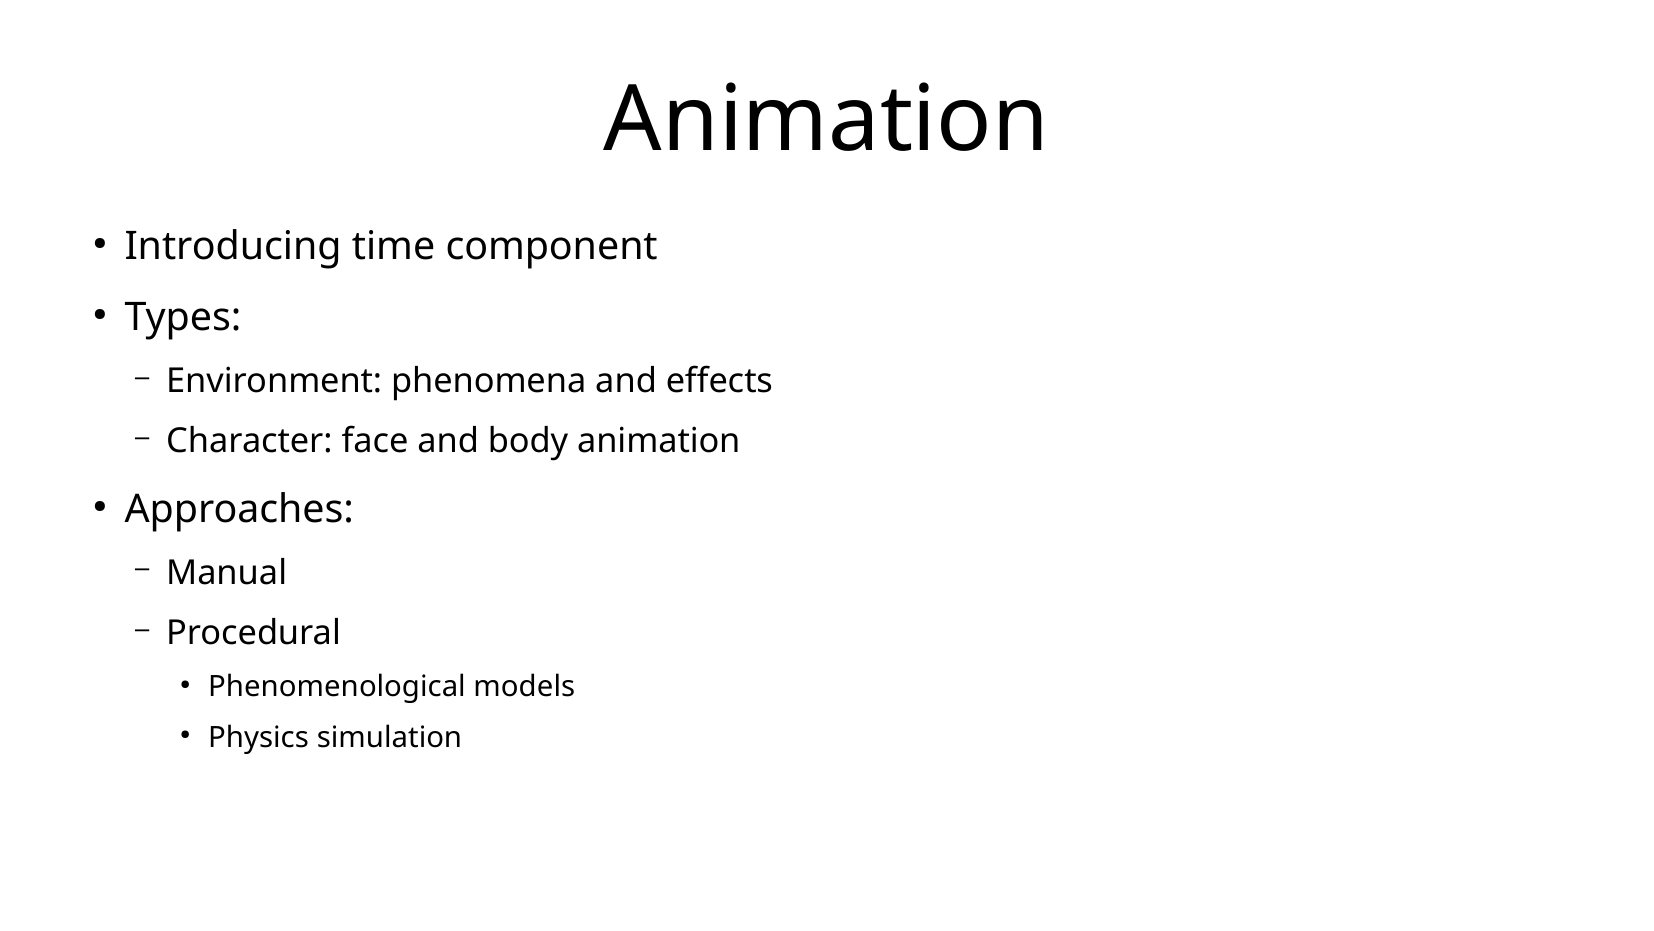

# Animation
Introducing time component
Types:
Environment: phenomena and effects
Character: face and body animation
Approaches:
Manual
Procedural
Phenomenological models
Physics simulation